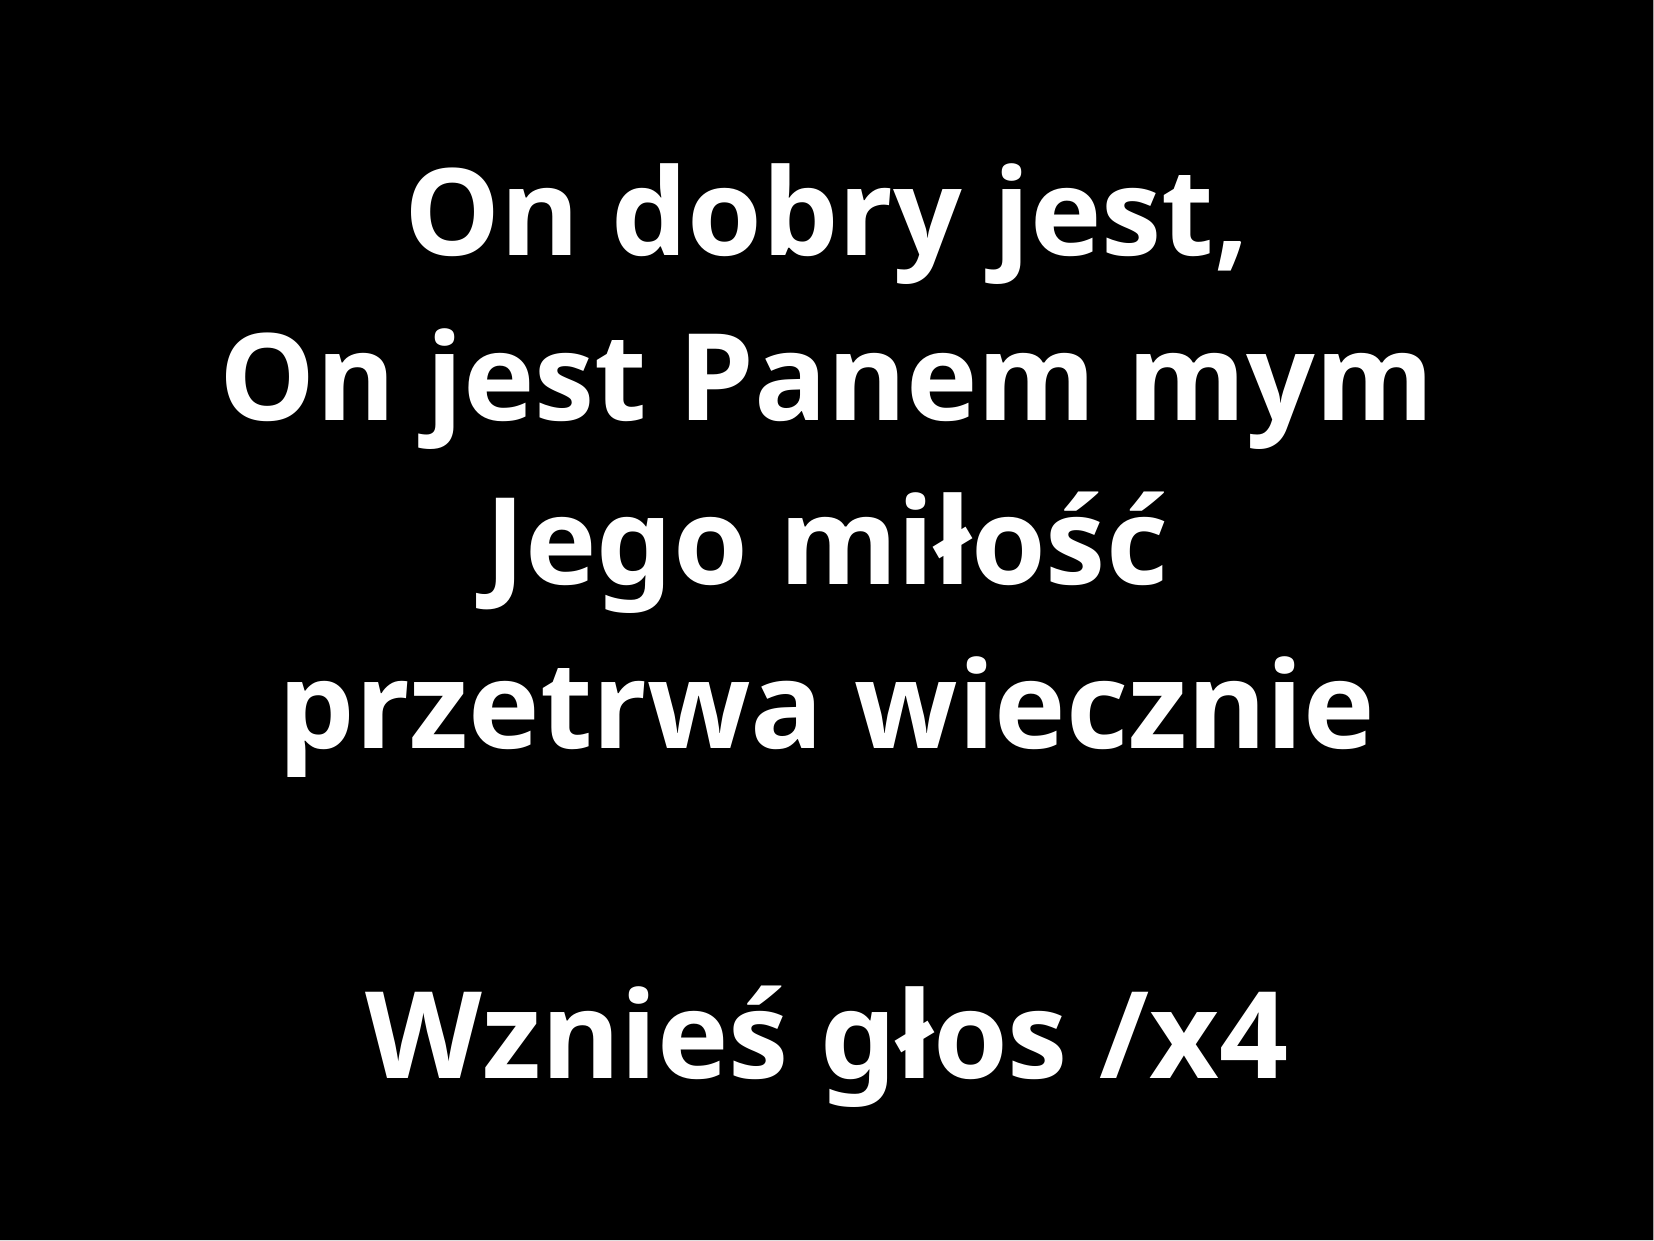

# On dobry jest, On jest Panem mym Jego miłość przetrwa wiecznie Wznieś głos /x4